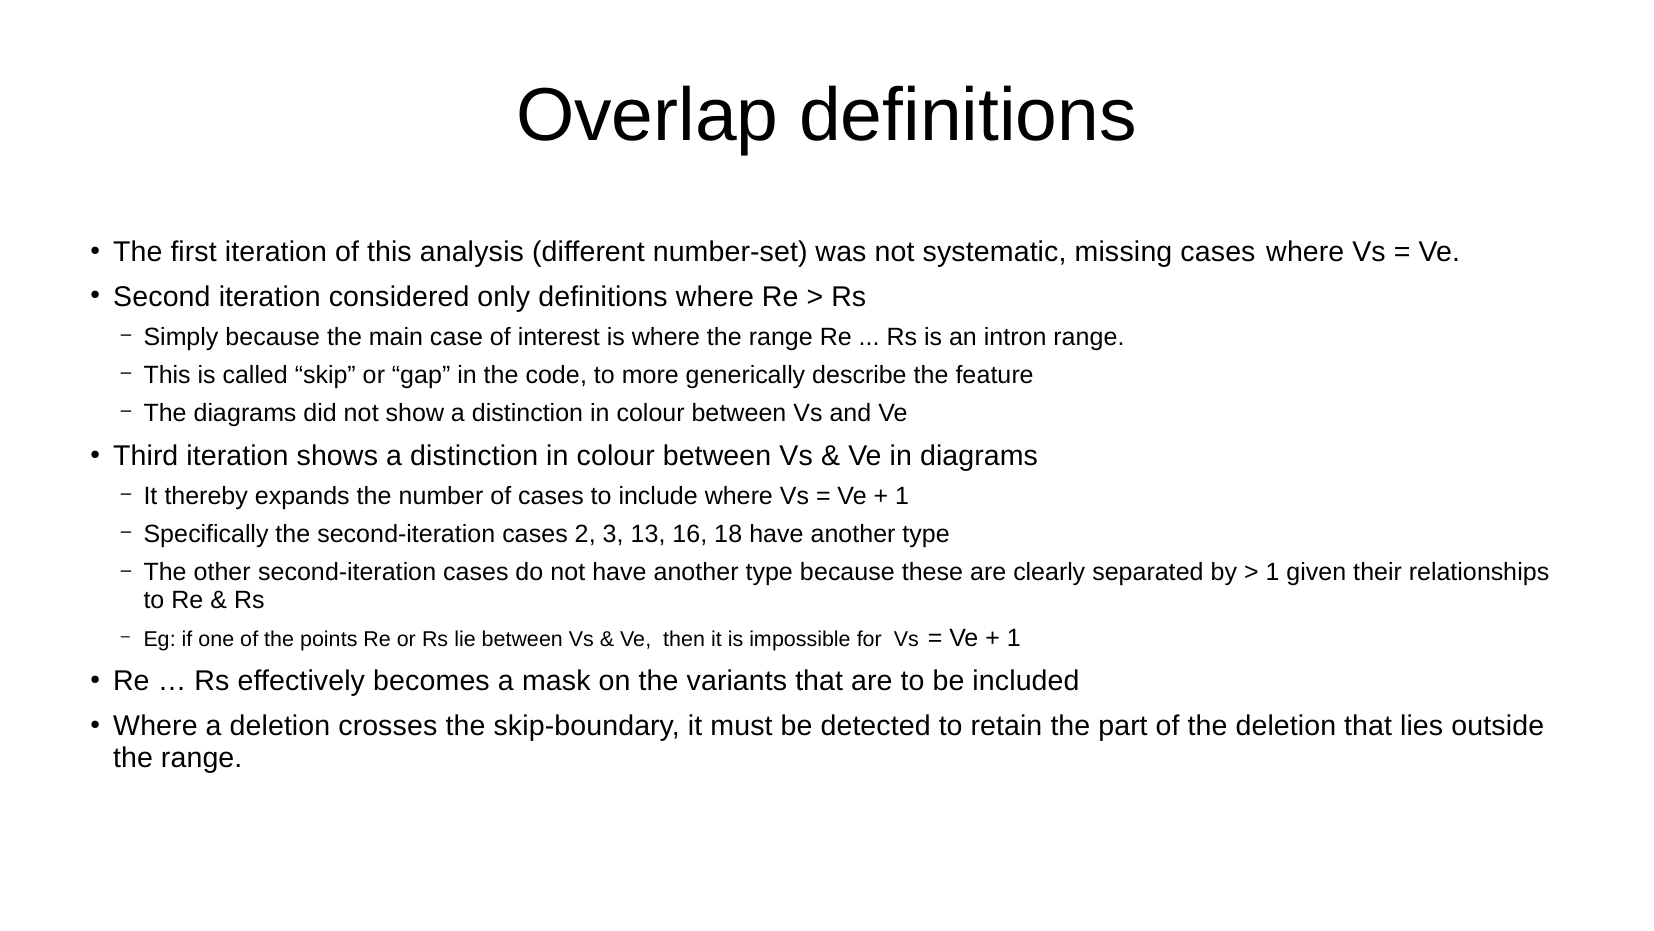

# Overlap definitions
The first iteration of this analysis (different number-set) was not systematic, missing cases where Vs = Ve.
Second iteration considered only definitions where Re > Rs
Simply because the main case of interest is where the range Re ... Rs is an intron range.
This is called “skip” or “gap” in the code, to more generically describe the feature
The diagrams did not show a distinction in colour between Vs and Ve
Third iteration shows a distinction in colour between Vs & Ve in diagrams
It thereby expands the number of cases to include where Vs = Ve + 1
Specifically the second-iteration cases 2, 3, 13, 16, 18 have another type
The other second-iteration cases do not have another type because these are clearly separated by > 1 given their relationships to Re & Rs
Eg: if one of the points Re or Rs lie between Vs & Ve, then it is impossible for Vs = Ve + 1
Re … Rs effectively becomes a mask on the variants that are to be included
Where a deletion crosses the skip-boundary, it must be detected to retain the part of the deletion that lies outside the range.